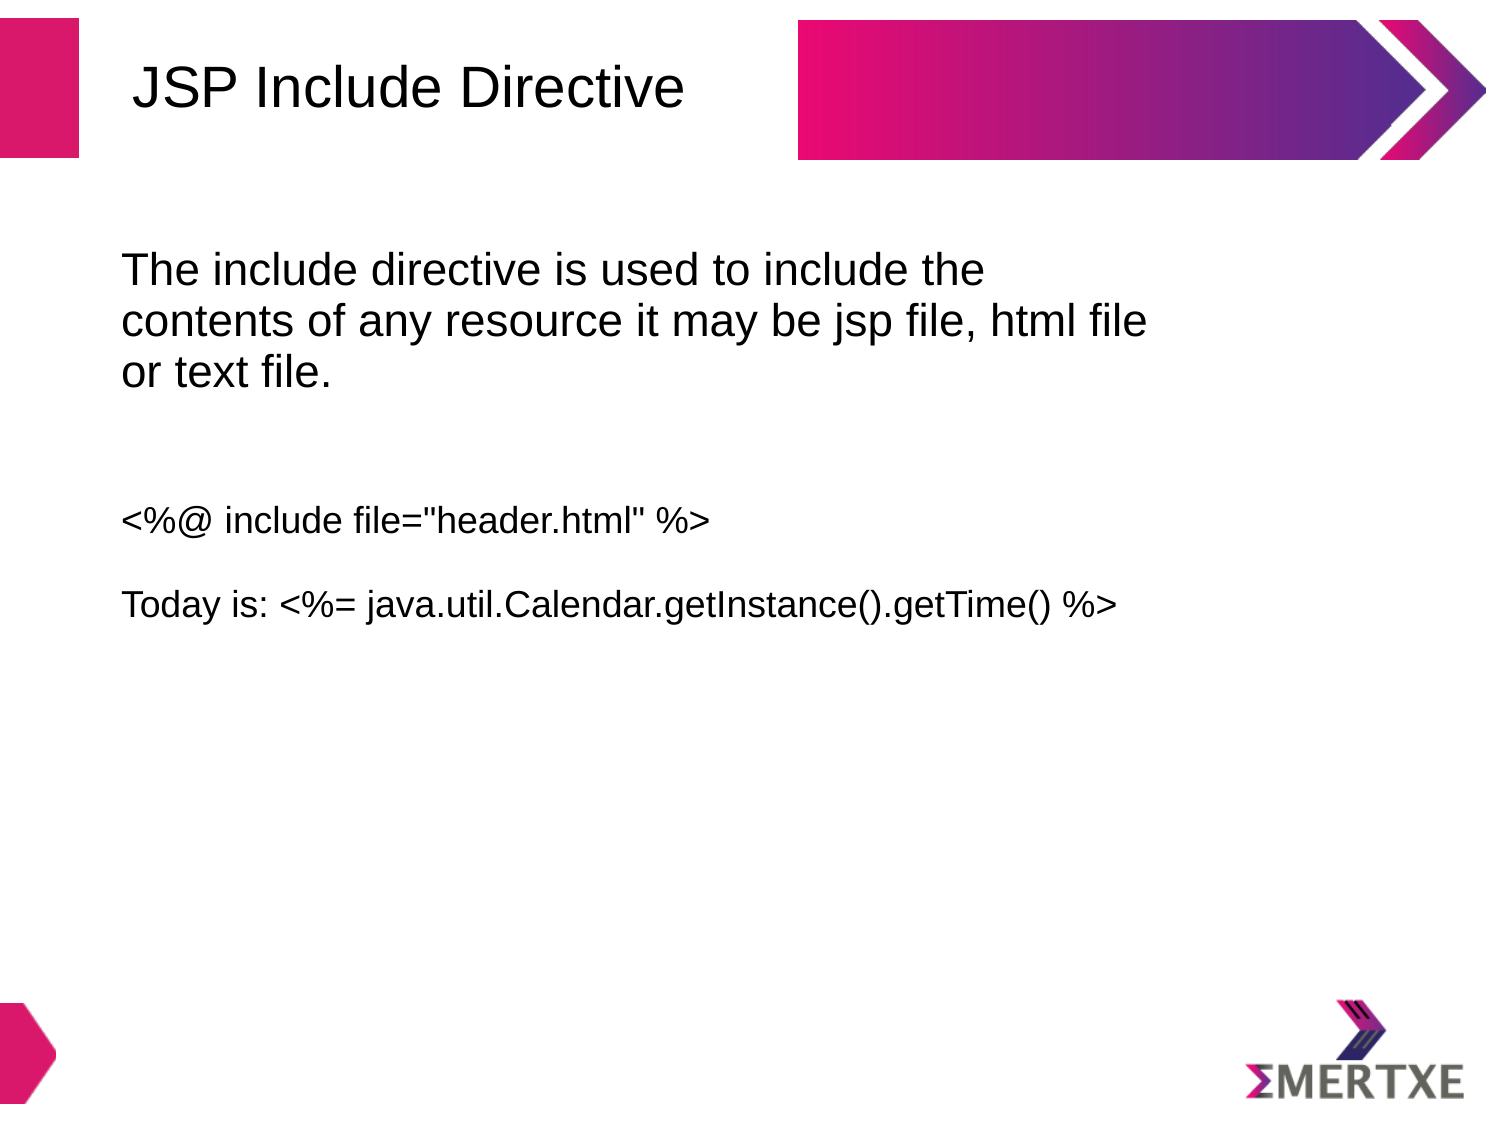

JSP Include Directive
The include directive is used to include the contents of any resource it may be jsp file, html file or text file.
<%@ include file="header.html" %>
Today is: <%= java.util.Calendar.getInstance().getTime() %>